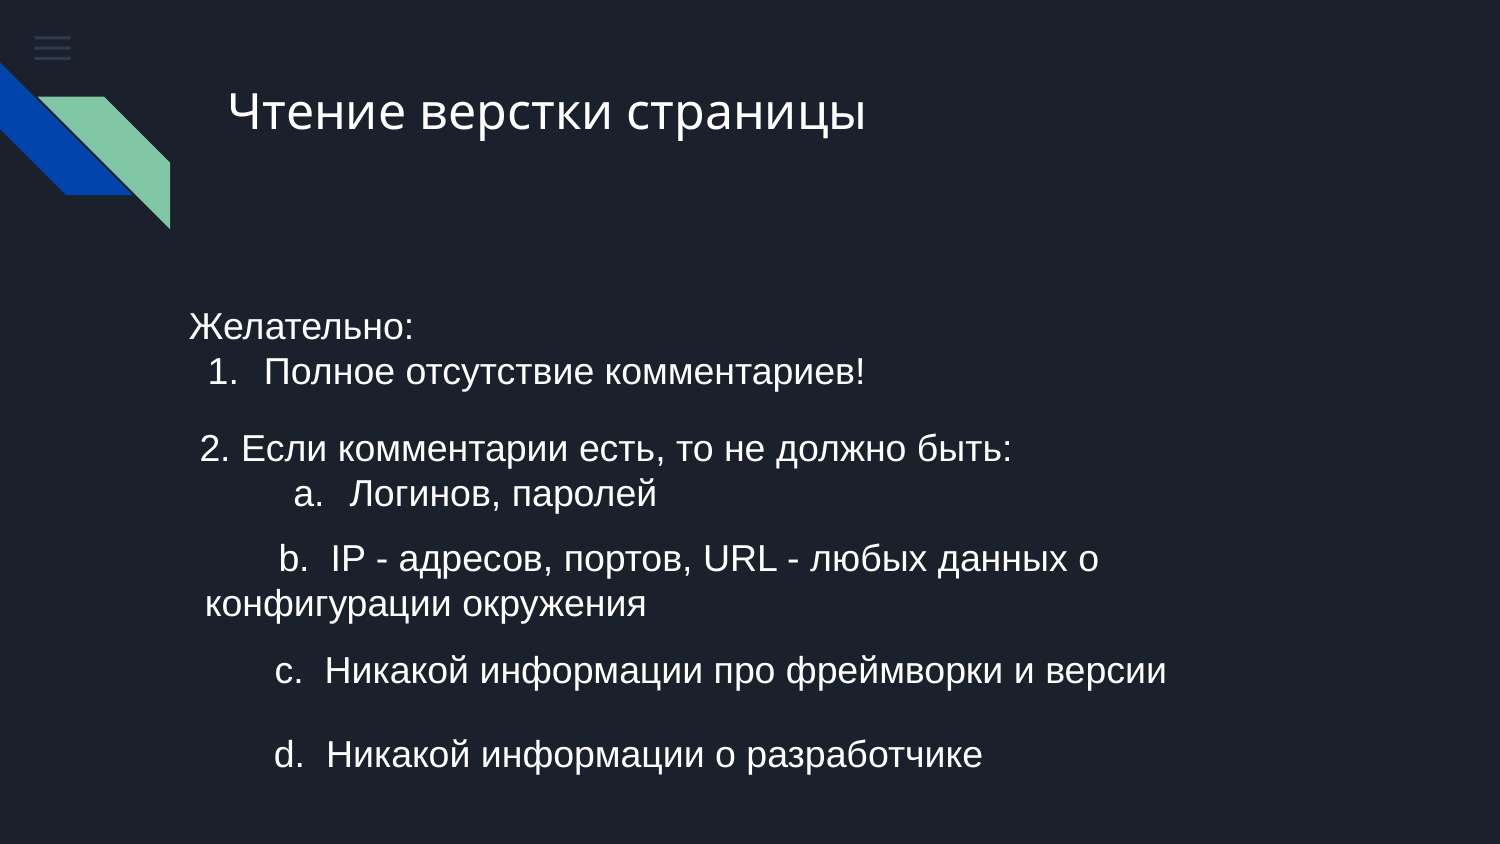

# Чтение верстки страницы
Желательно:
Полное отсутствие комментариев!
2. Если комментарии есть, то не должно быть:
Логинов, паролей
 b. IP - адресов, портов, URL - любых данных о конфигурации окружения
c. Никакой информации про фреймворки и версии
 d. Никакой информации о разработчике